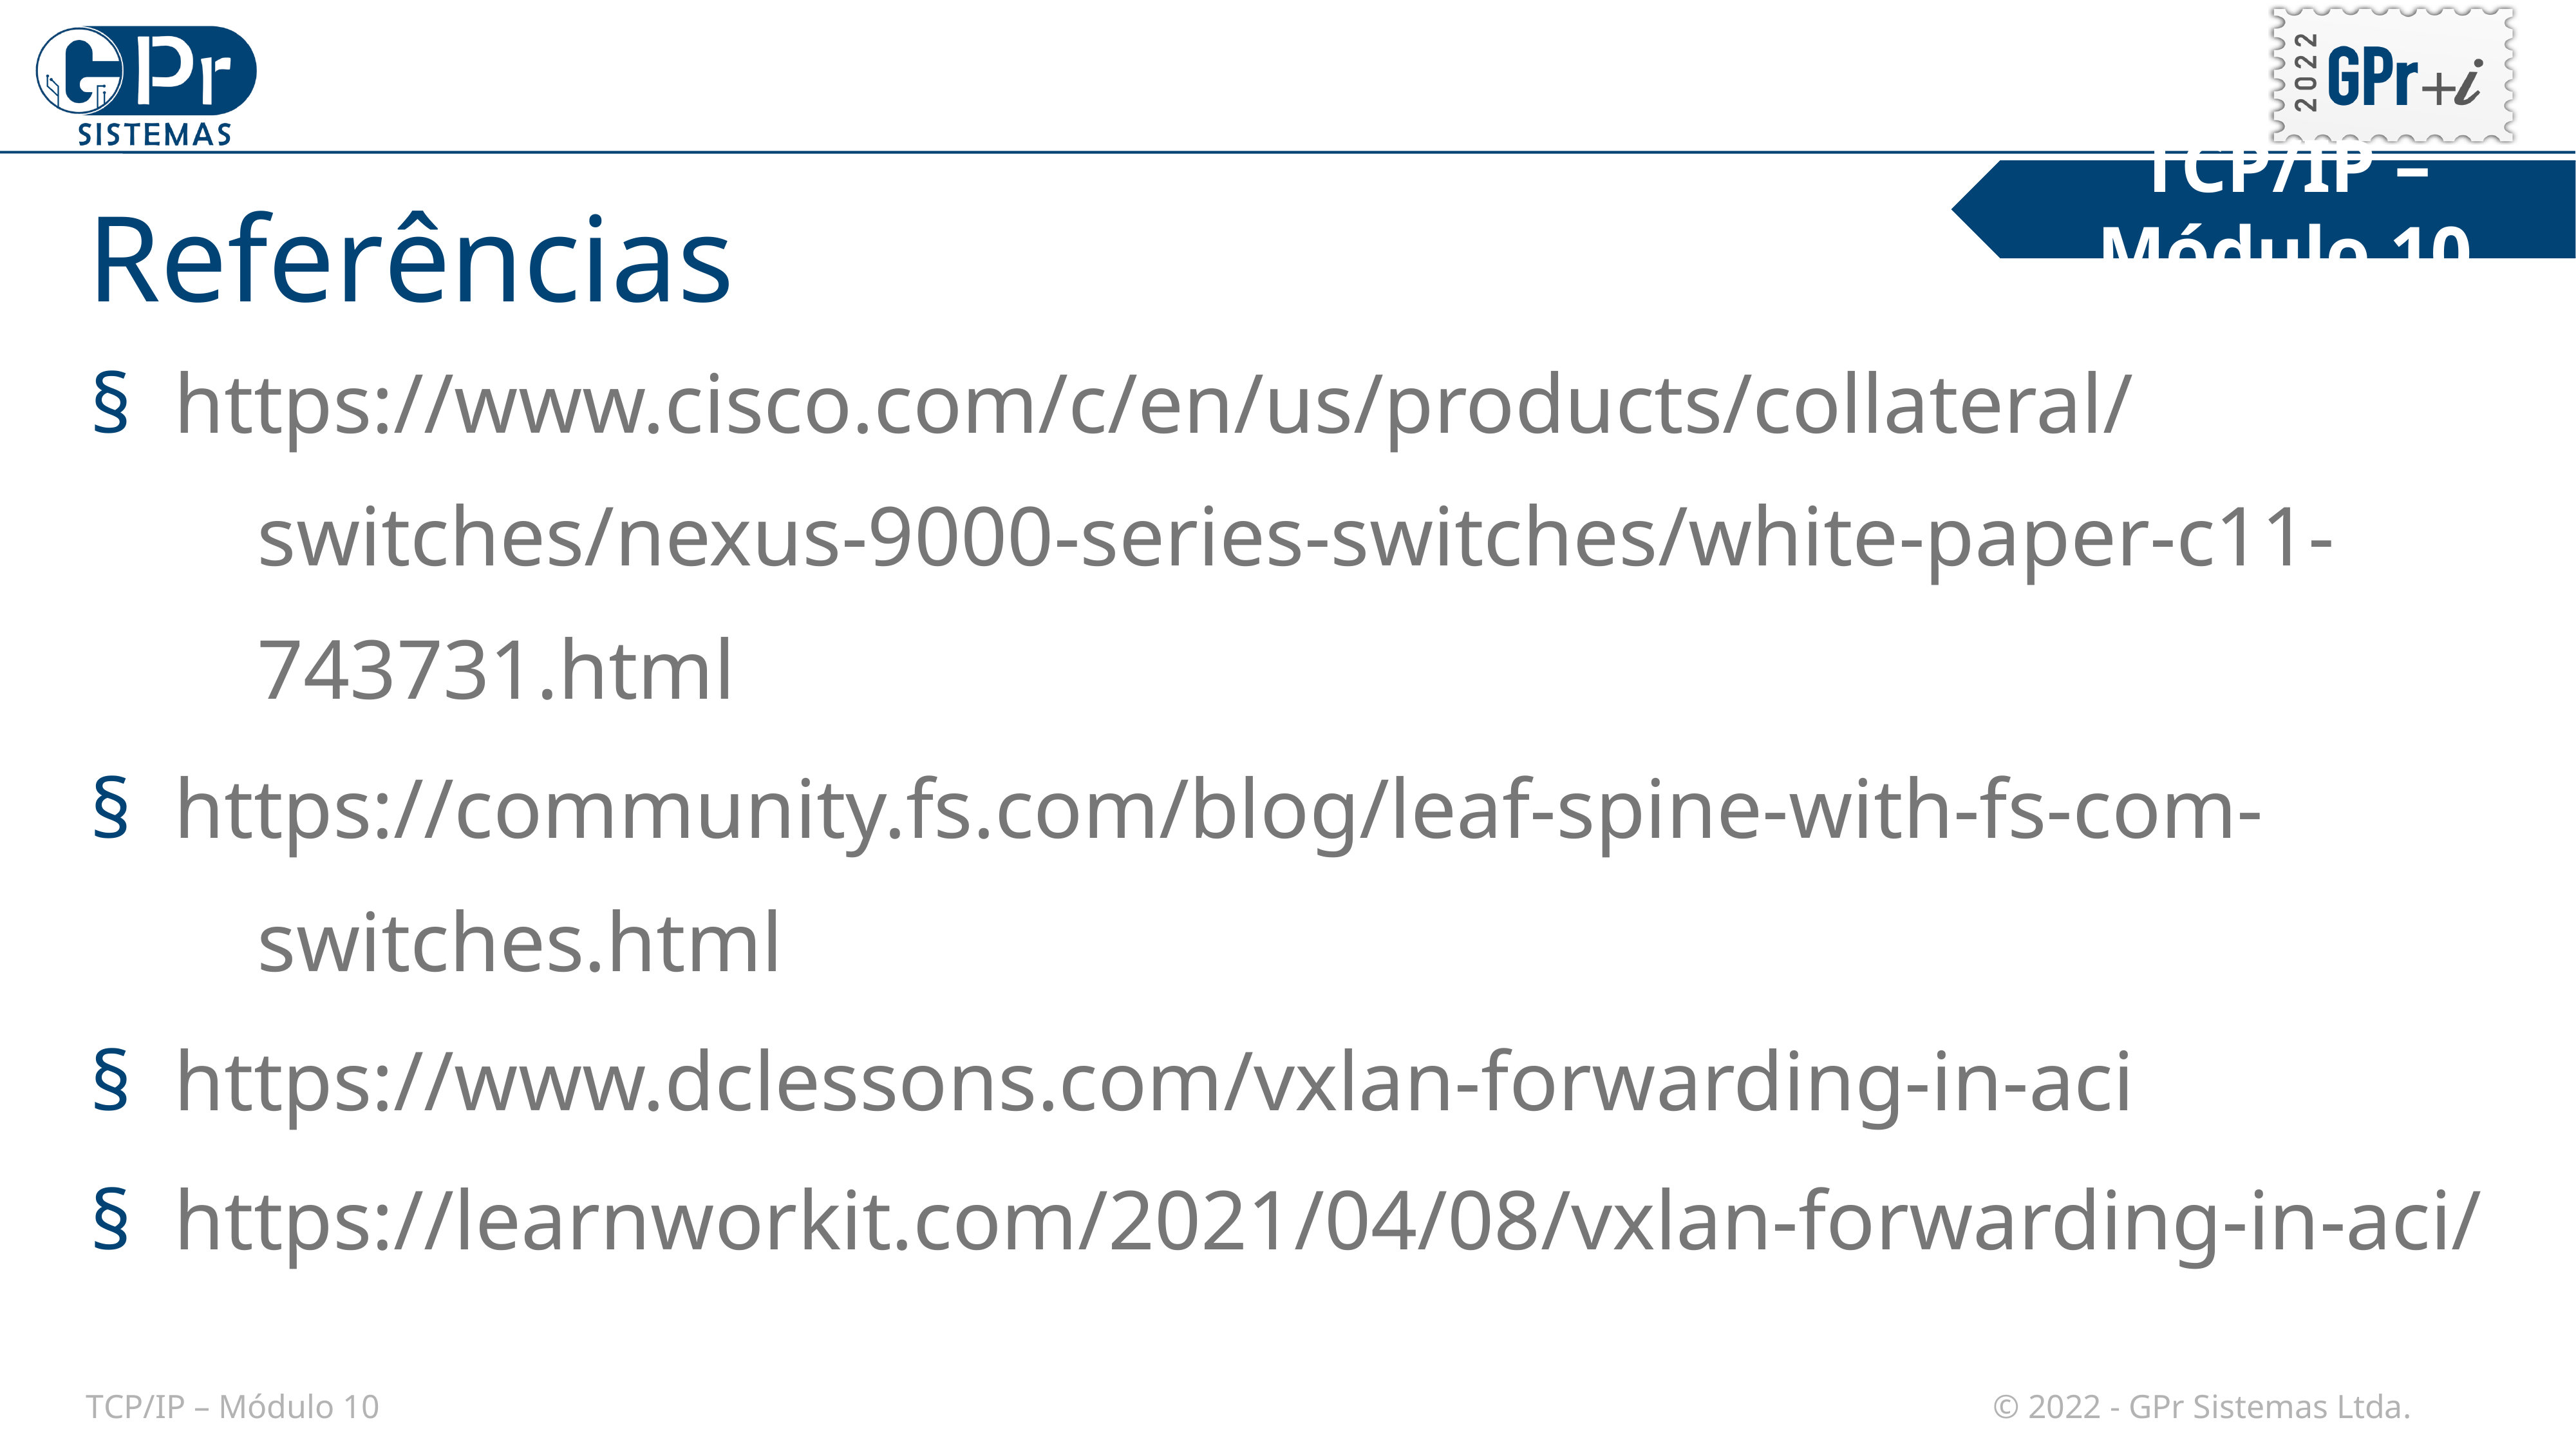

TCP/IP – Módulo 10
Referências
# https://www.cisco.com/c/en/us/products/collateral/switches/nexus-9000-series-switches/white-paper-c11-743731.html
https://community.fs.com/blog/leaf-spine-with-fs-com-switches.html
https://www.dclessons.com/vxlan-forwarding-in-aci
https://learnworkit.com/2021/04/08/vxlan-forwarding-in-aci/